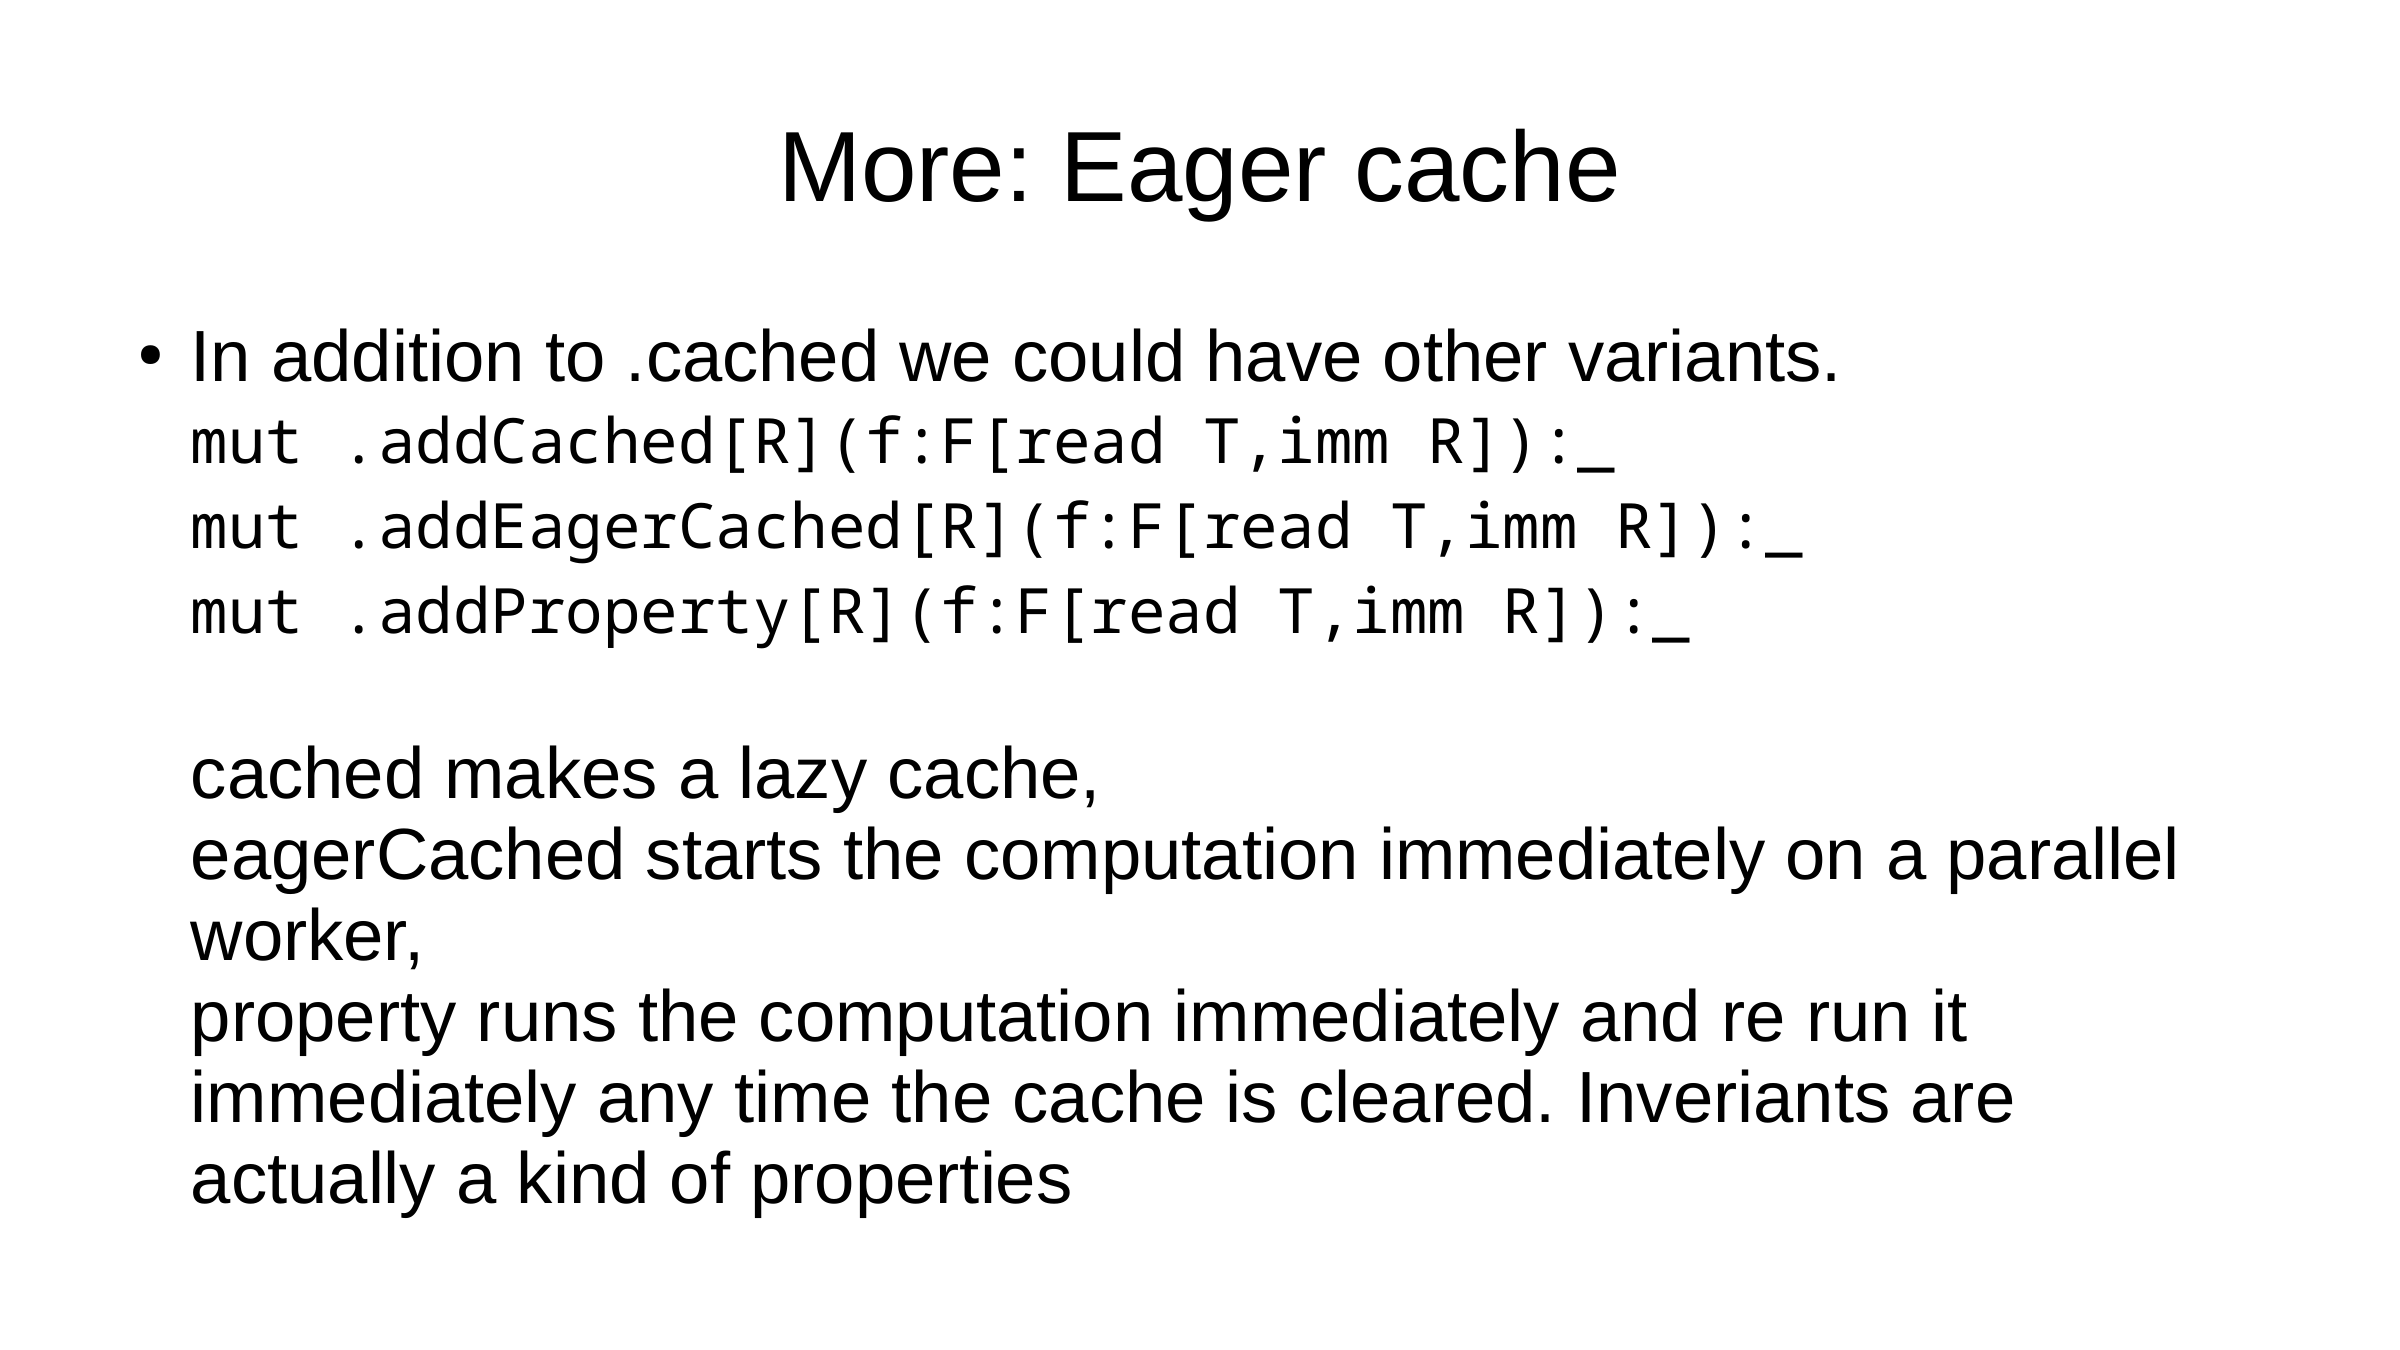

# More: Eager cache
In addition to .cached we could have other variants.
mut .addCached[R](f:F[read T,imm R]):_
mut .addEagerCached[R](f:F[read T,imm R]):_
mut .addProperty[R](f:F[read T,imm R]):_
cached makes a lazy cache,
eagerCached starts the computation immediately on a parallel worker,
property runs the computation immediately and re run it immediately any time the cache is cleared. Inveriants are actually a kind of properties